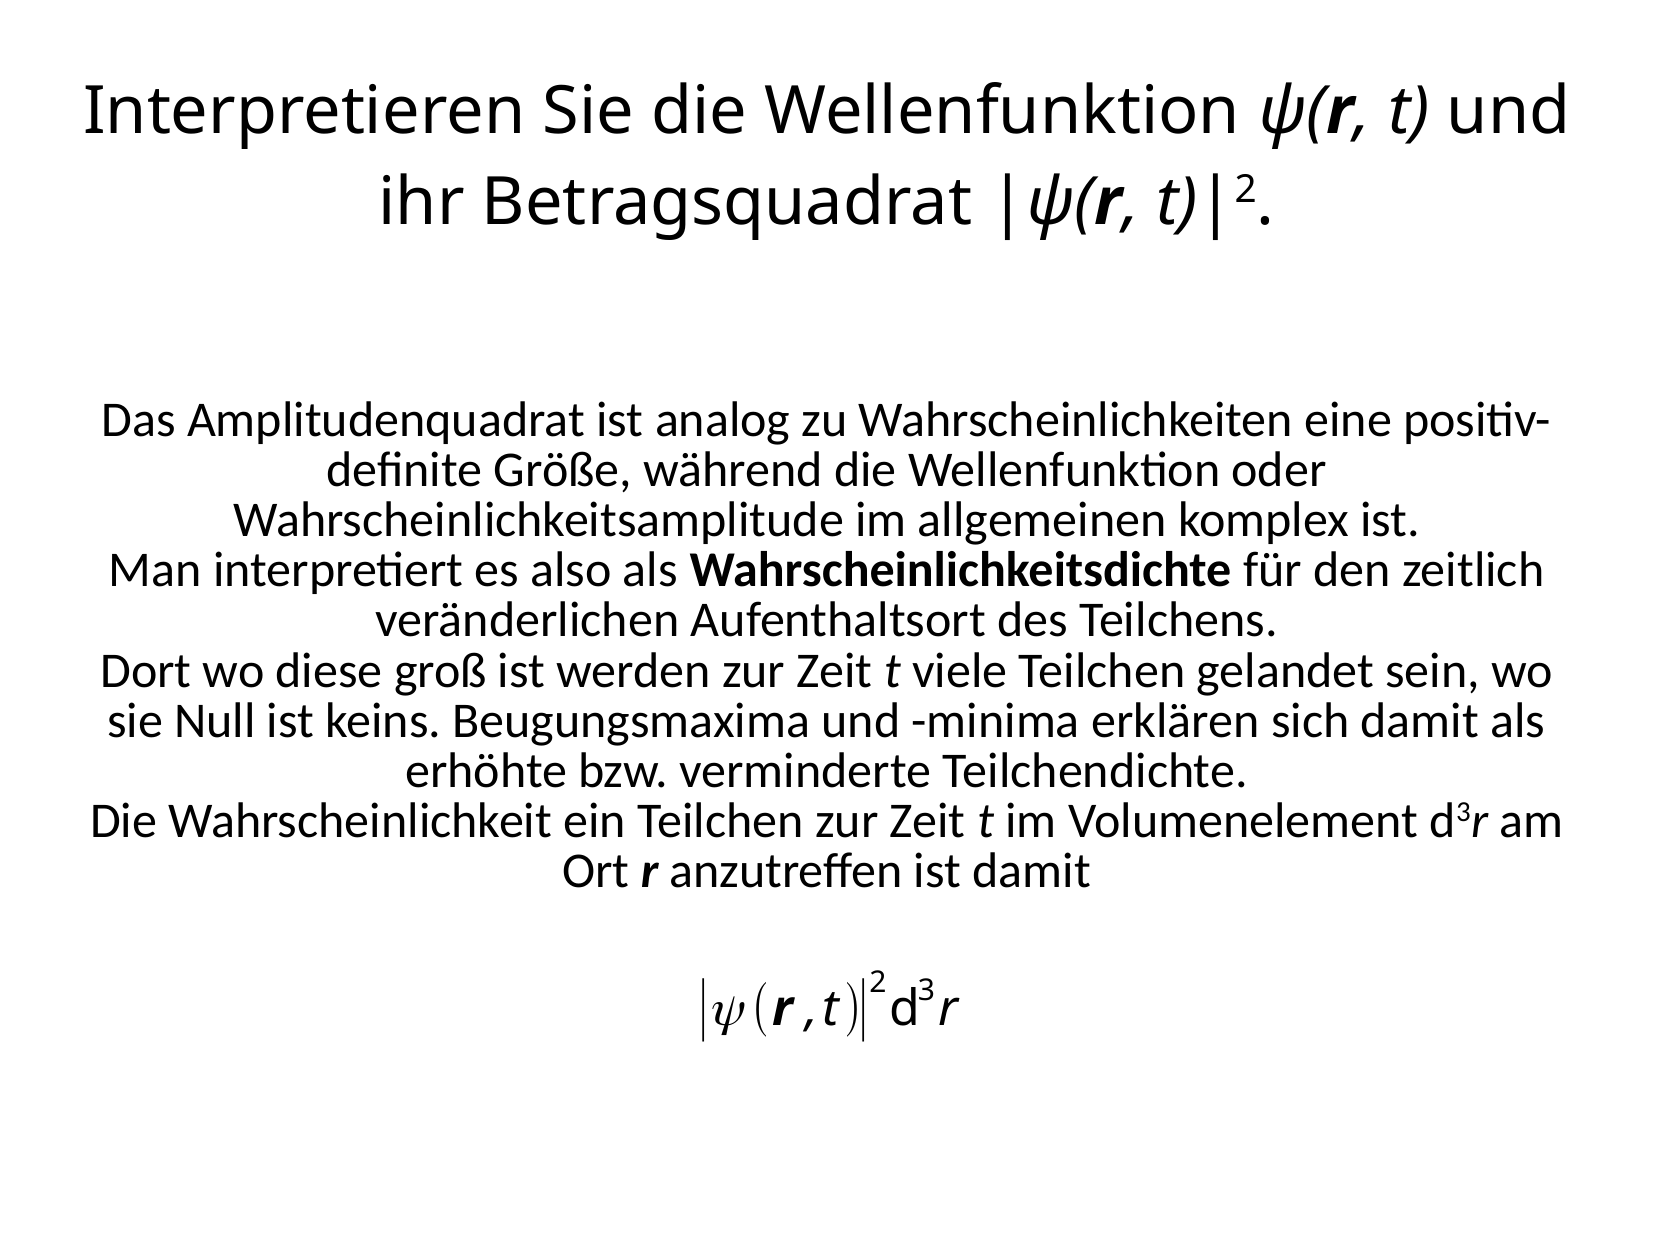

# Interpretieren Sie die Wellenfunktion ψ(r, t) und ihr Betragsquadrat |ψ(r, t)|2.
Das Amplitudenquadrat ist analog zu Wahrscheinlichkeiten eine positiv-definite Größe, während die Wellenfunktion oder Wahrscheinlichkeitsamplitude im allgemeinen komplex ist.
Man interpretiert es also als Wahrscheinlichkeitsdichte für den zeitlich veränderlichen Aufenthaltsort des Teilchens.
Dort wo diese groß ist werden zur Zeit t viele Teilchen gelandet sein, wo sie Null ist keins. Beugungsmaxima und -minima erklären sich damit als erhöhte bzw. verminderte Teilchendichte.
Die Wahrscheinlichkeit ein Teilchen zur Zeit t im Volumenelement d3r am Ort r anzutreffen ist damit